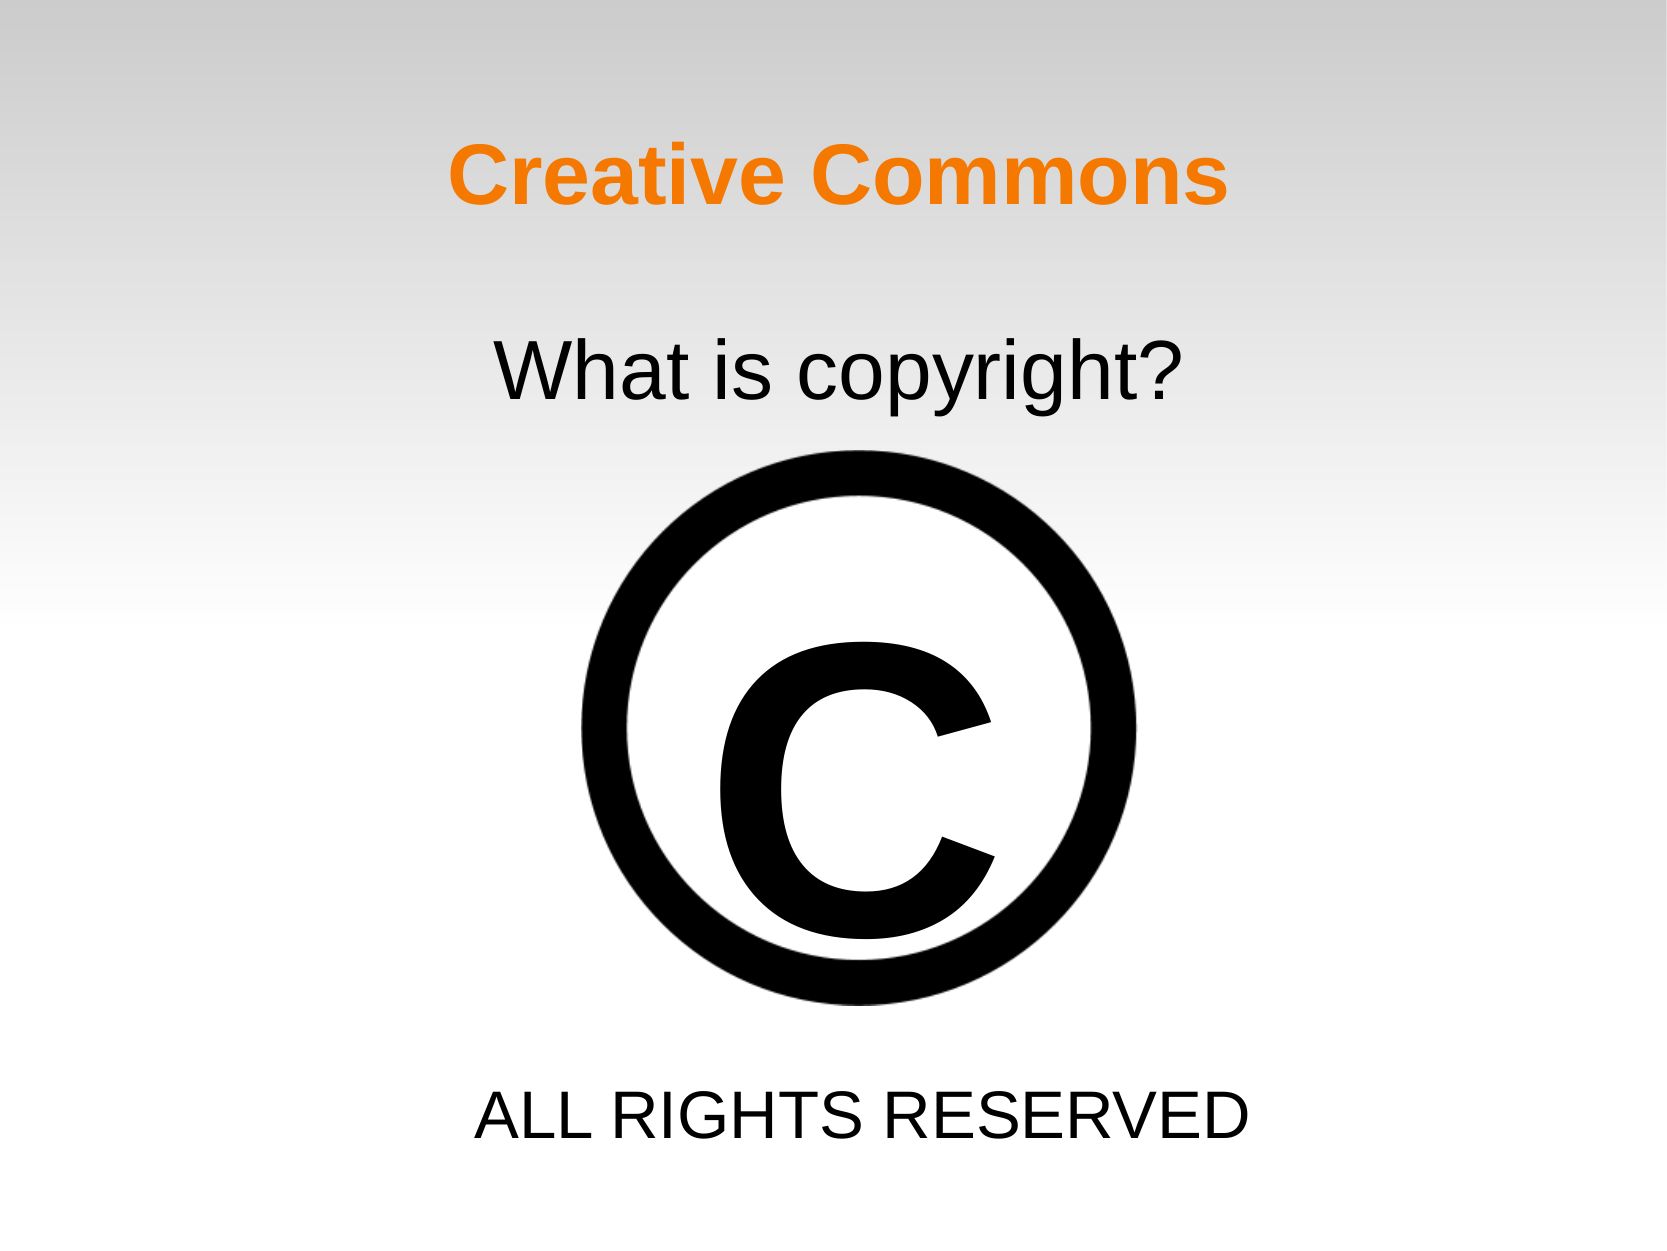

# Creative Commons
What is copyright?
C
ALL RIGHTS RESERVED